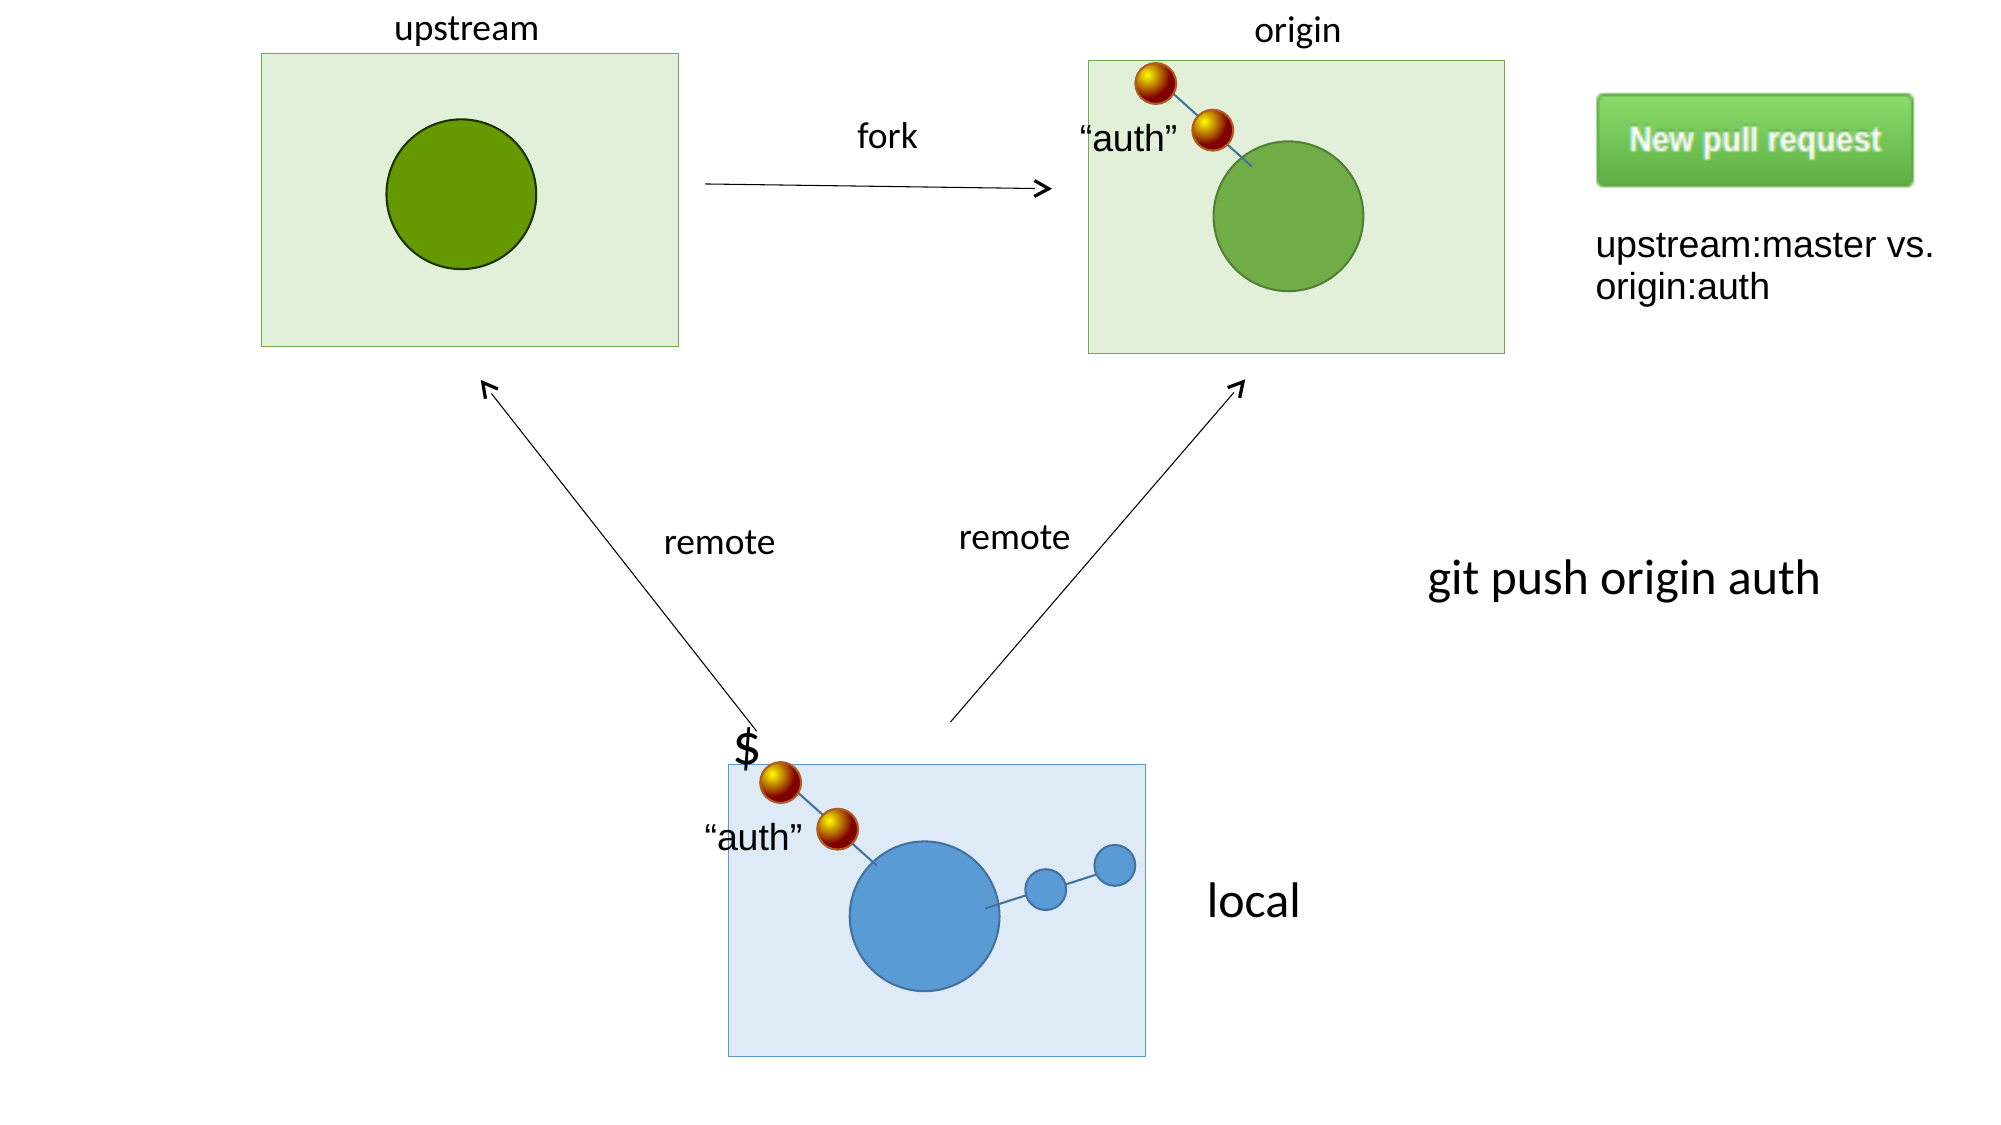

upstream
origin
fork
“auth”
upstream:master vs.
origin:auth
remote
remote
git push origin auth
$
“auth”
local